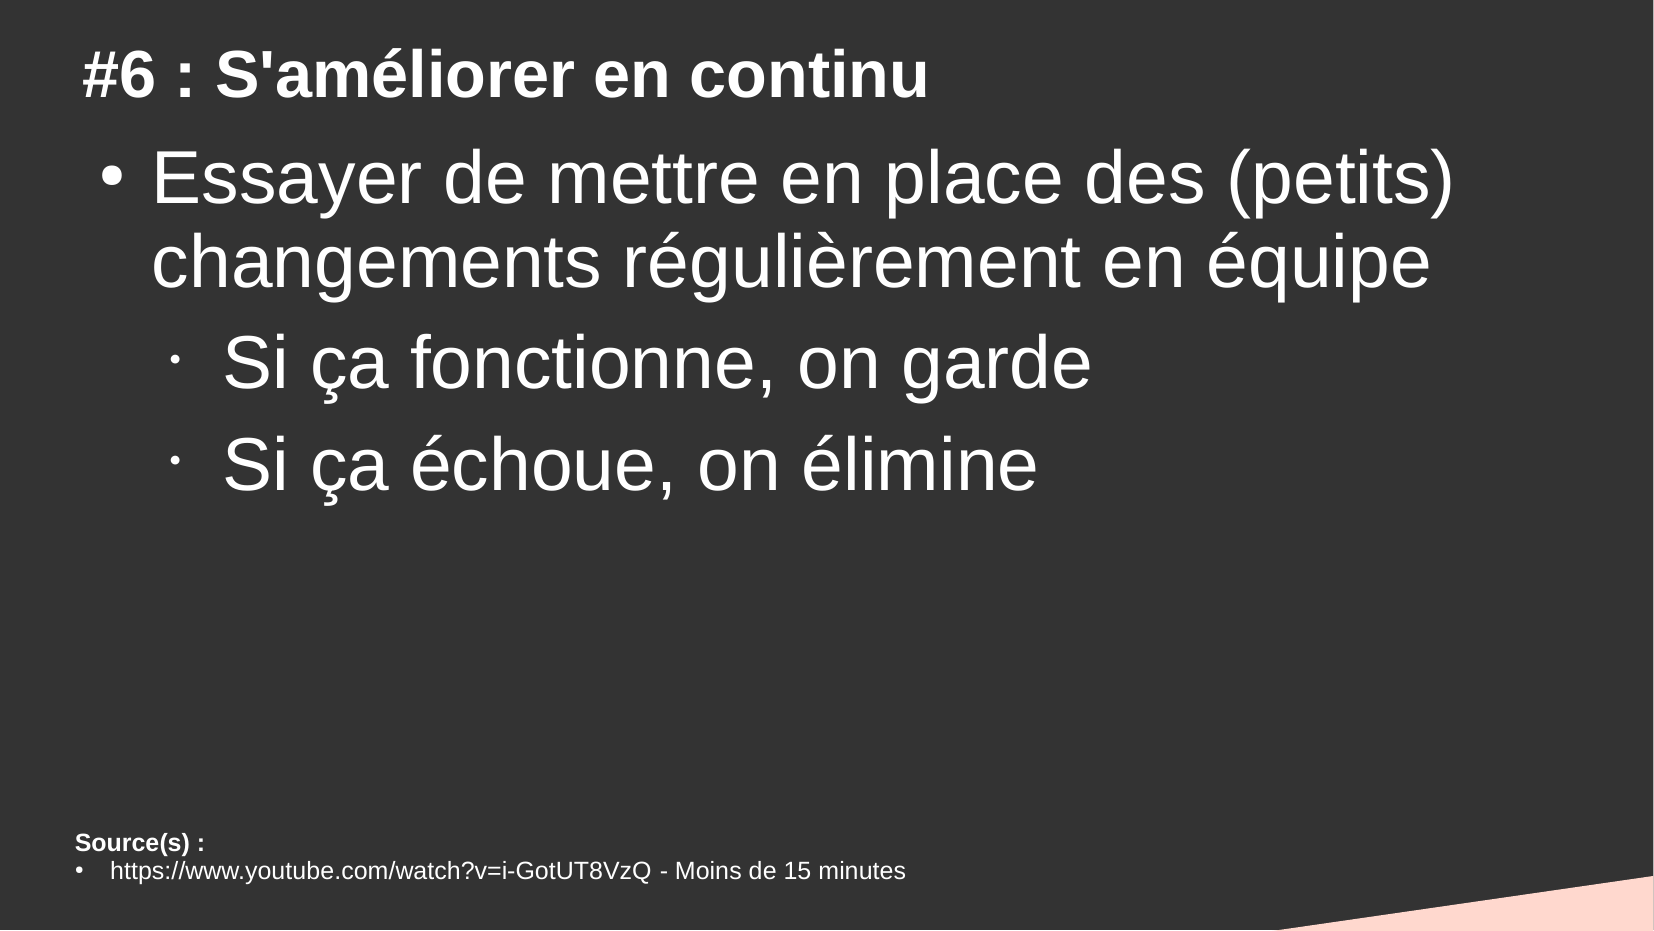

# #6 : S'améliorer en continu
Essayer de mettre en place des (petits) changements régulièrement en équipe
Si ça fonctionne, on garde
Si ça échoue, on élimine
Source(s) :
https://www.youtube.com/watch?v=i-GotUT8VzQ - Moins de 15 minutes